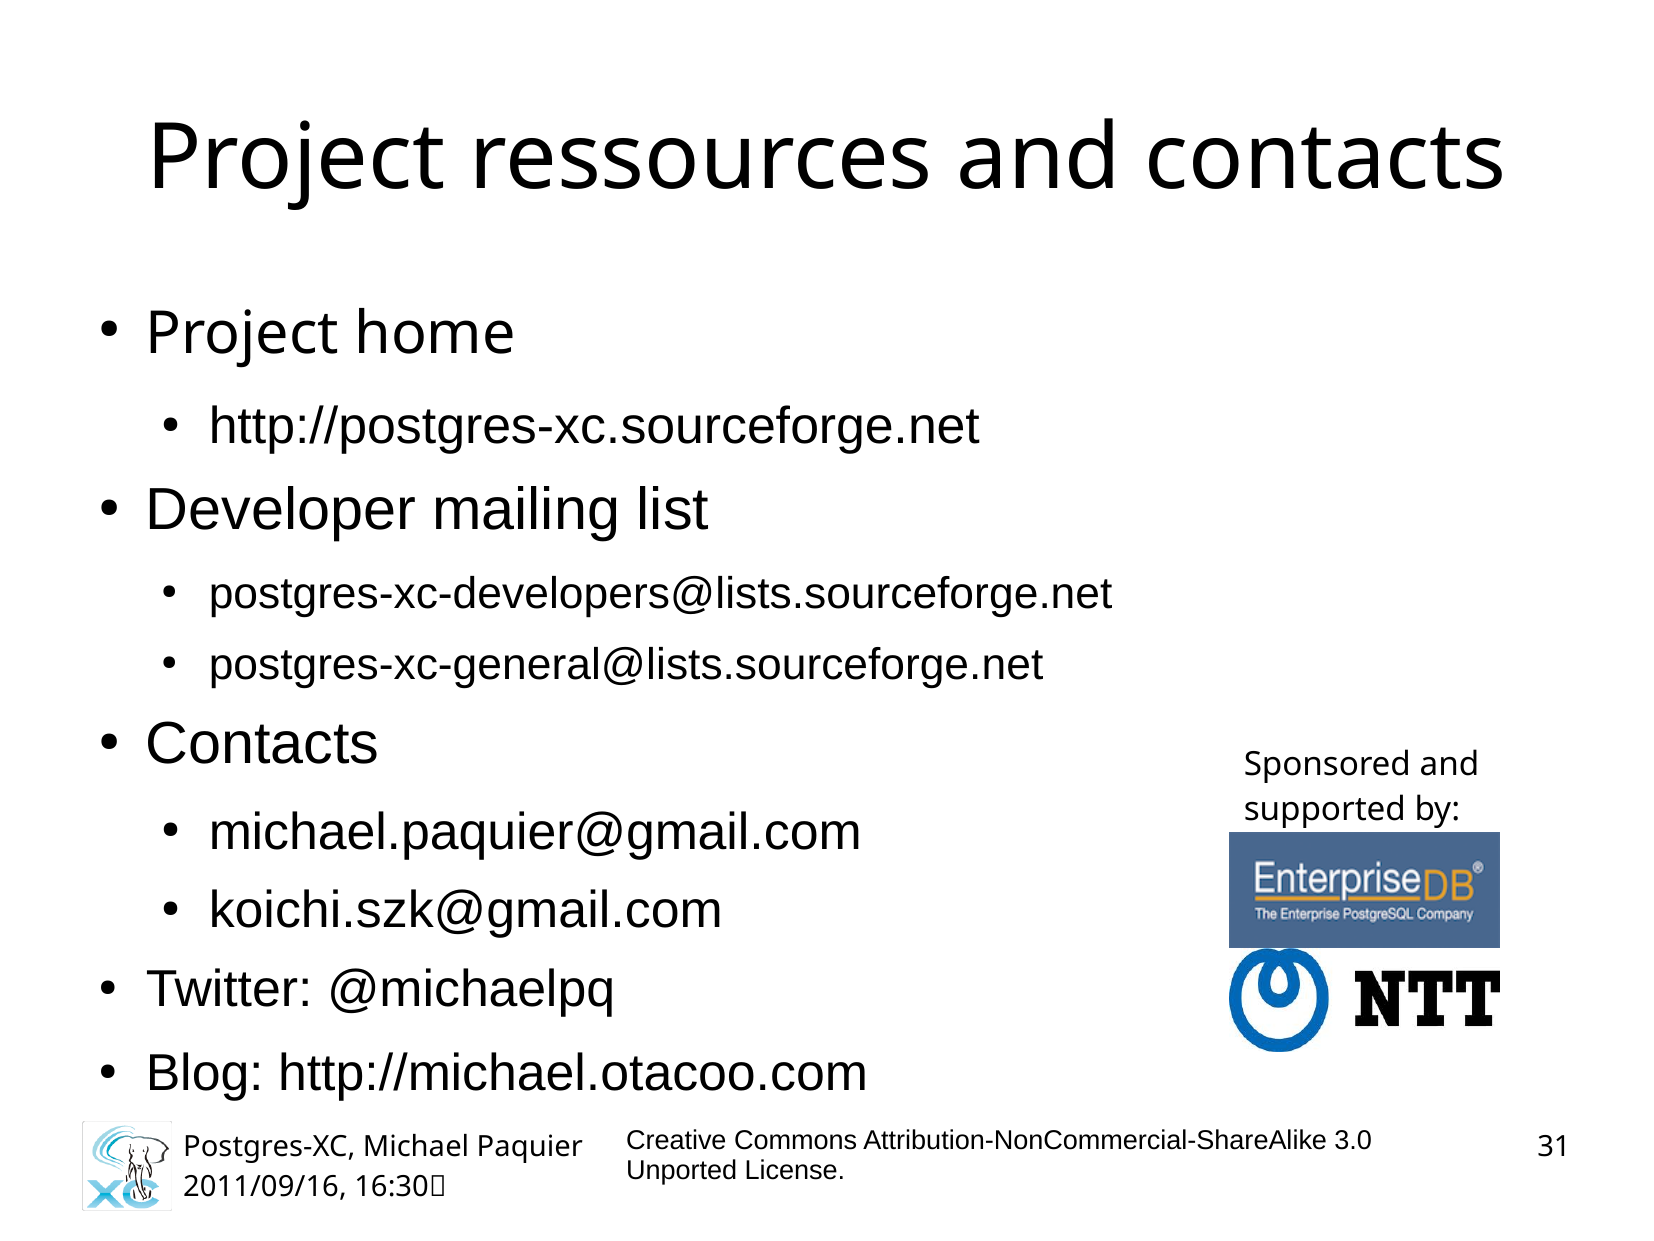

# Project ressources and contacts
Project home
http://postgres-xc.sourceforge.net
Developer mailing list
postgres-xc-developers@lists.sourceforge.net
postgres-xc-general@lists.sourceforge.net
Contacts
michael.paquier@gmail.com
koichi.szk@gmail.com
Twitter: @michaelpq
Blog: http://michael.otacoo.com
Sponsored and
supported by:
31